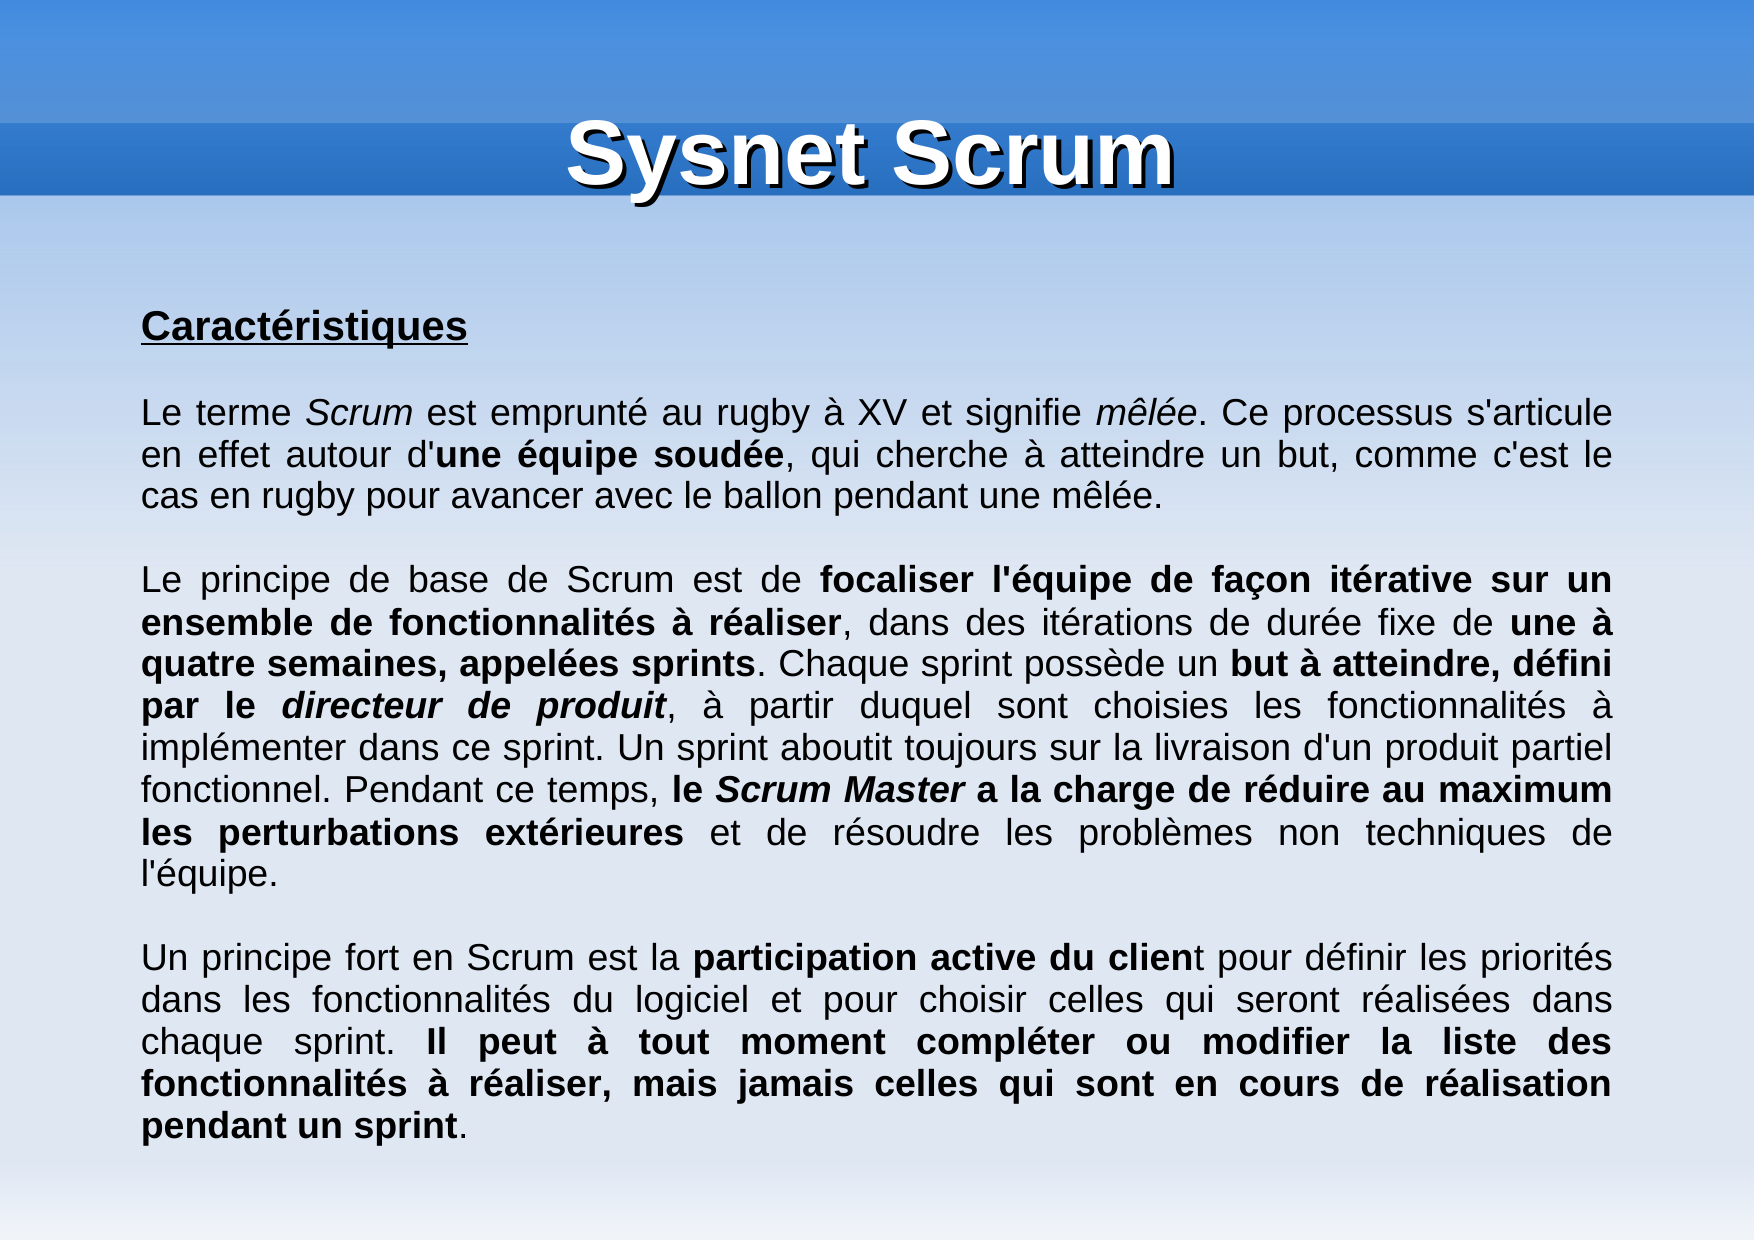

# Sysnet Scrum
Caractéristiques
Le terme Scrum est emprunté au rugby à XV et signifie mêlée. Ce processus s'articule en effet autour d'une équipe soudée, qui cherche à atteindre un but, comme c'est le cas en rugby pour avancer avec le ballon pendant une mêlée.
Le principe de base de Scrum est de focaliser l'équipe de façon itérative sur un ensemble de fonctionnalités à réaliser, dans des itérations de durée fixe de une à quatre semaines, appelées sprints. Chaque sprint possède un but à atteindre, défini par le directeur de produit, à partir duquel sont choisies les fonctionnalités à implémenter dans ce sprint. Un sprint aboutit toujours sur la livraison d'un produit partiel fonctionnel. Pendant ce temps, le Scrum Master a la charge de réduire au maximum les perturbations extérieures et de résoudre les problèmes non techniques de l'équipe.
Un principe fort en Scrum est la participation active du client pour définir les priorités dans les fonctionnalités du logiciel et pour choisir celles qui seront réalisées dans chaque sprint. Il peut à tout moment compléter ou modifier la liste des fonctionnalités à réaliser, mais jamais celles qui sont en cours de réalisation pendant un sprint.